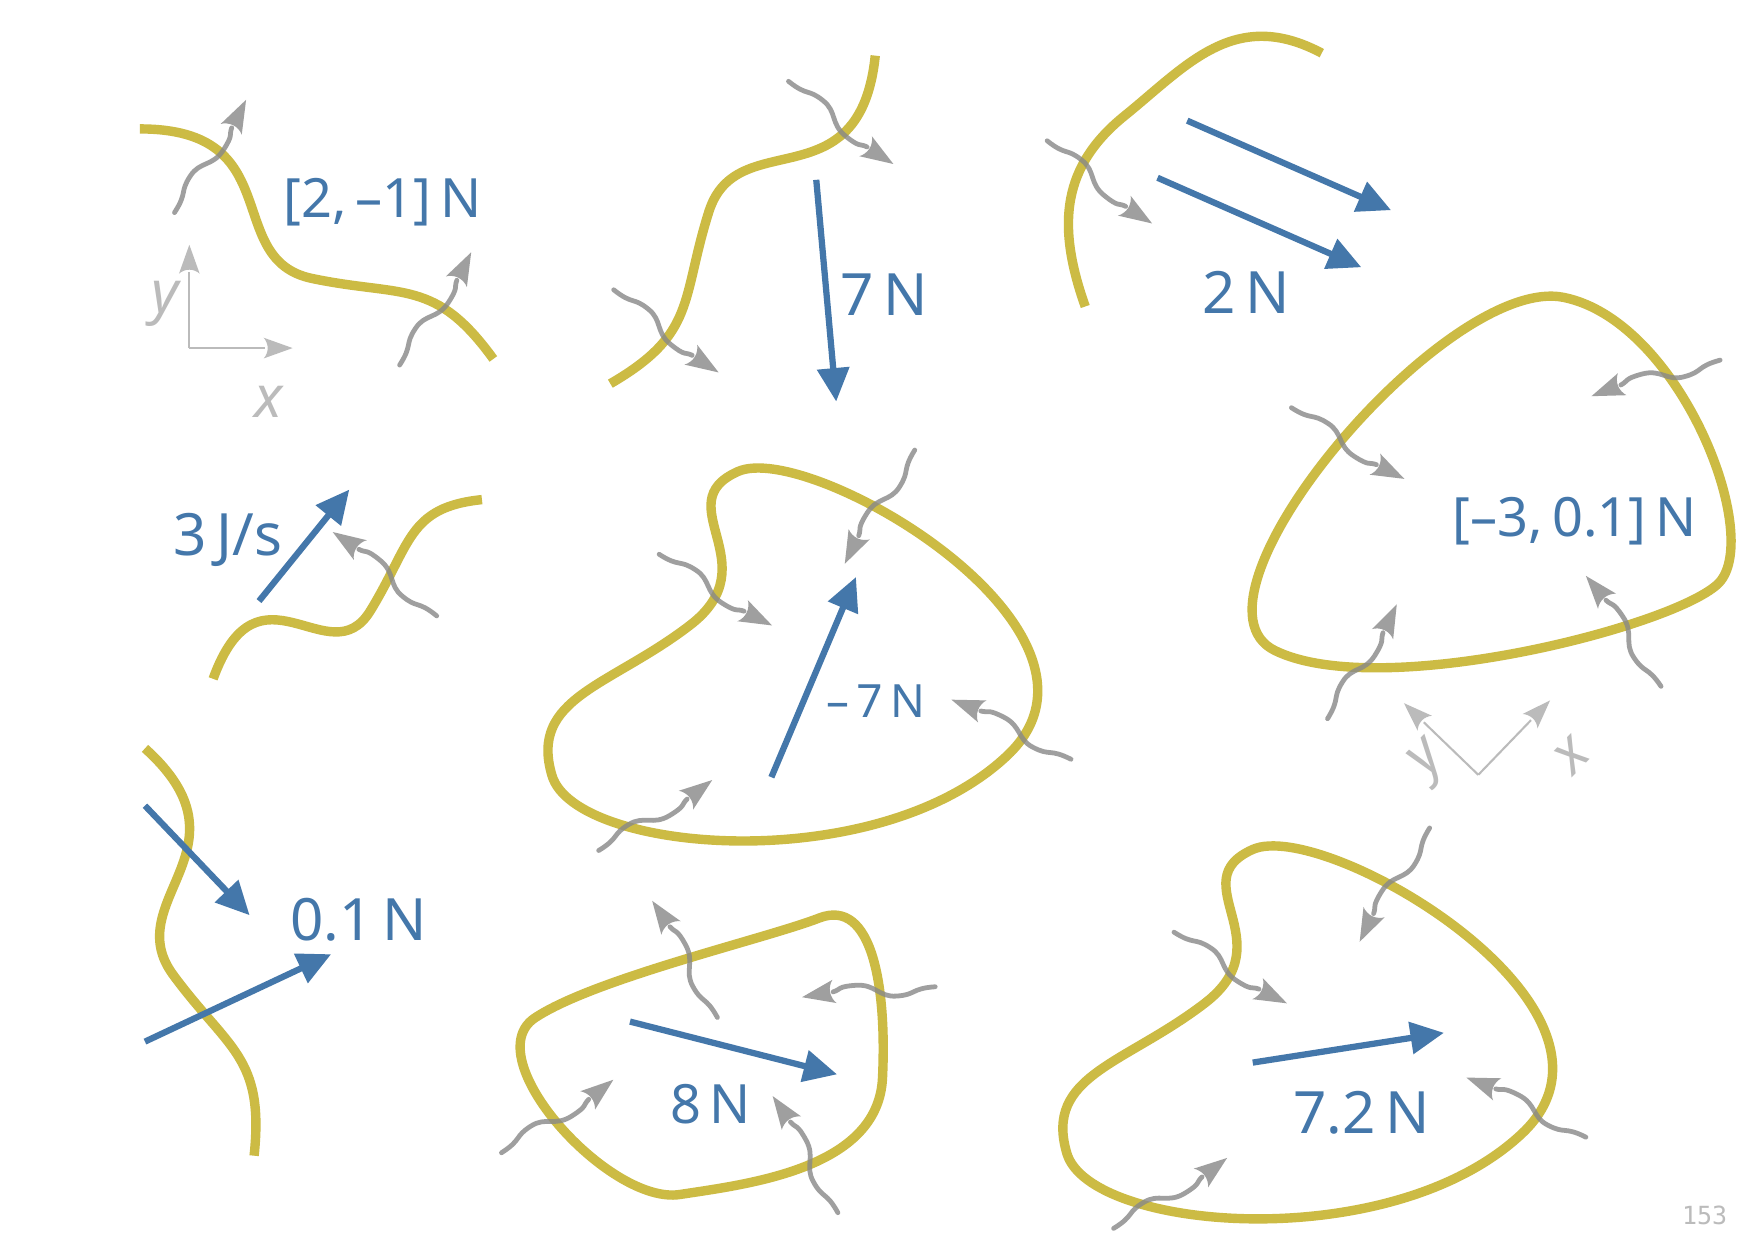

[2, –1] N
y
x
2 N
7 N
[–3, 0.1] N
3 J/s
– 7 N
x
y
0.1 N
8 N
7.2 N